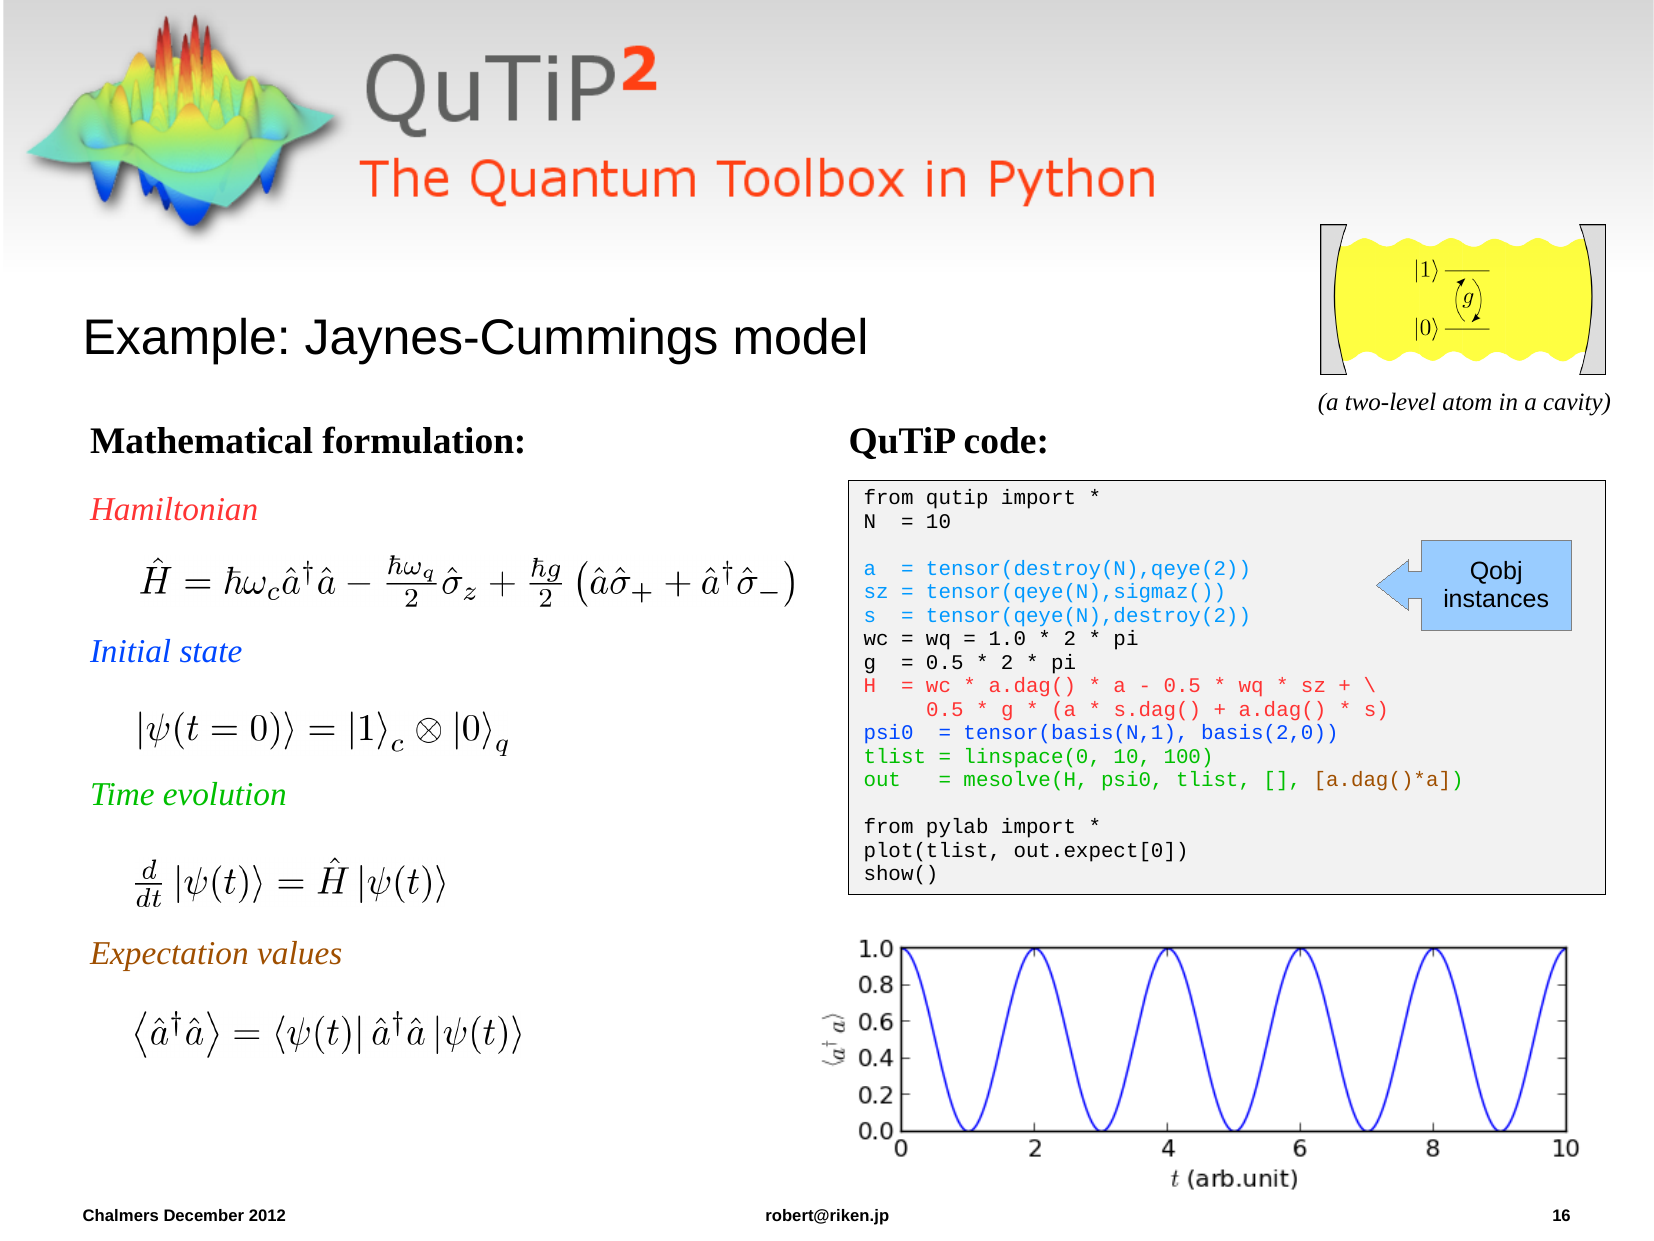

# Example: Jaynes-Cummings model
(a two-level atom in a cavity)
Mathematical formulation:
Hamiltonian
Initial state
Time evolution
Expectation values
QuTiP code:
from qutip import *
N = 10
a = tensor(destroy(N),qeye(2))
sz = tensor(qeye(N),sigmaz())
s = tensor(qeye(N),destroy(2))
wc = wq = 1.0 * 2 * pi
g = 0.5 * 2 * pi
H = wc * a.dag() * a - 0.5 * wq * sz + \
 0.5 * g * (a * s.dag() + a.dag() * s)
psi0 = tensor(basis(N,1), basis(2,0))
tlist = linspace(0, 10, 100)
out = mesolve(H, psi0, tlist, [], [a.dag()*a])
from pylab import *
plot(tlist, out.expect[0])
show()
Qobj
instances
16